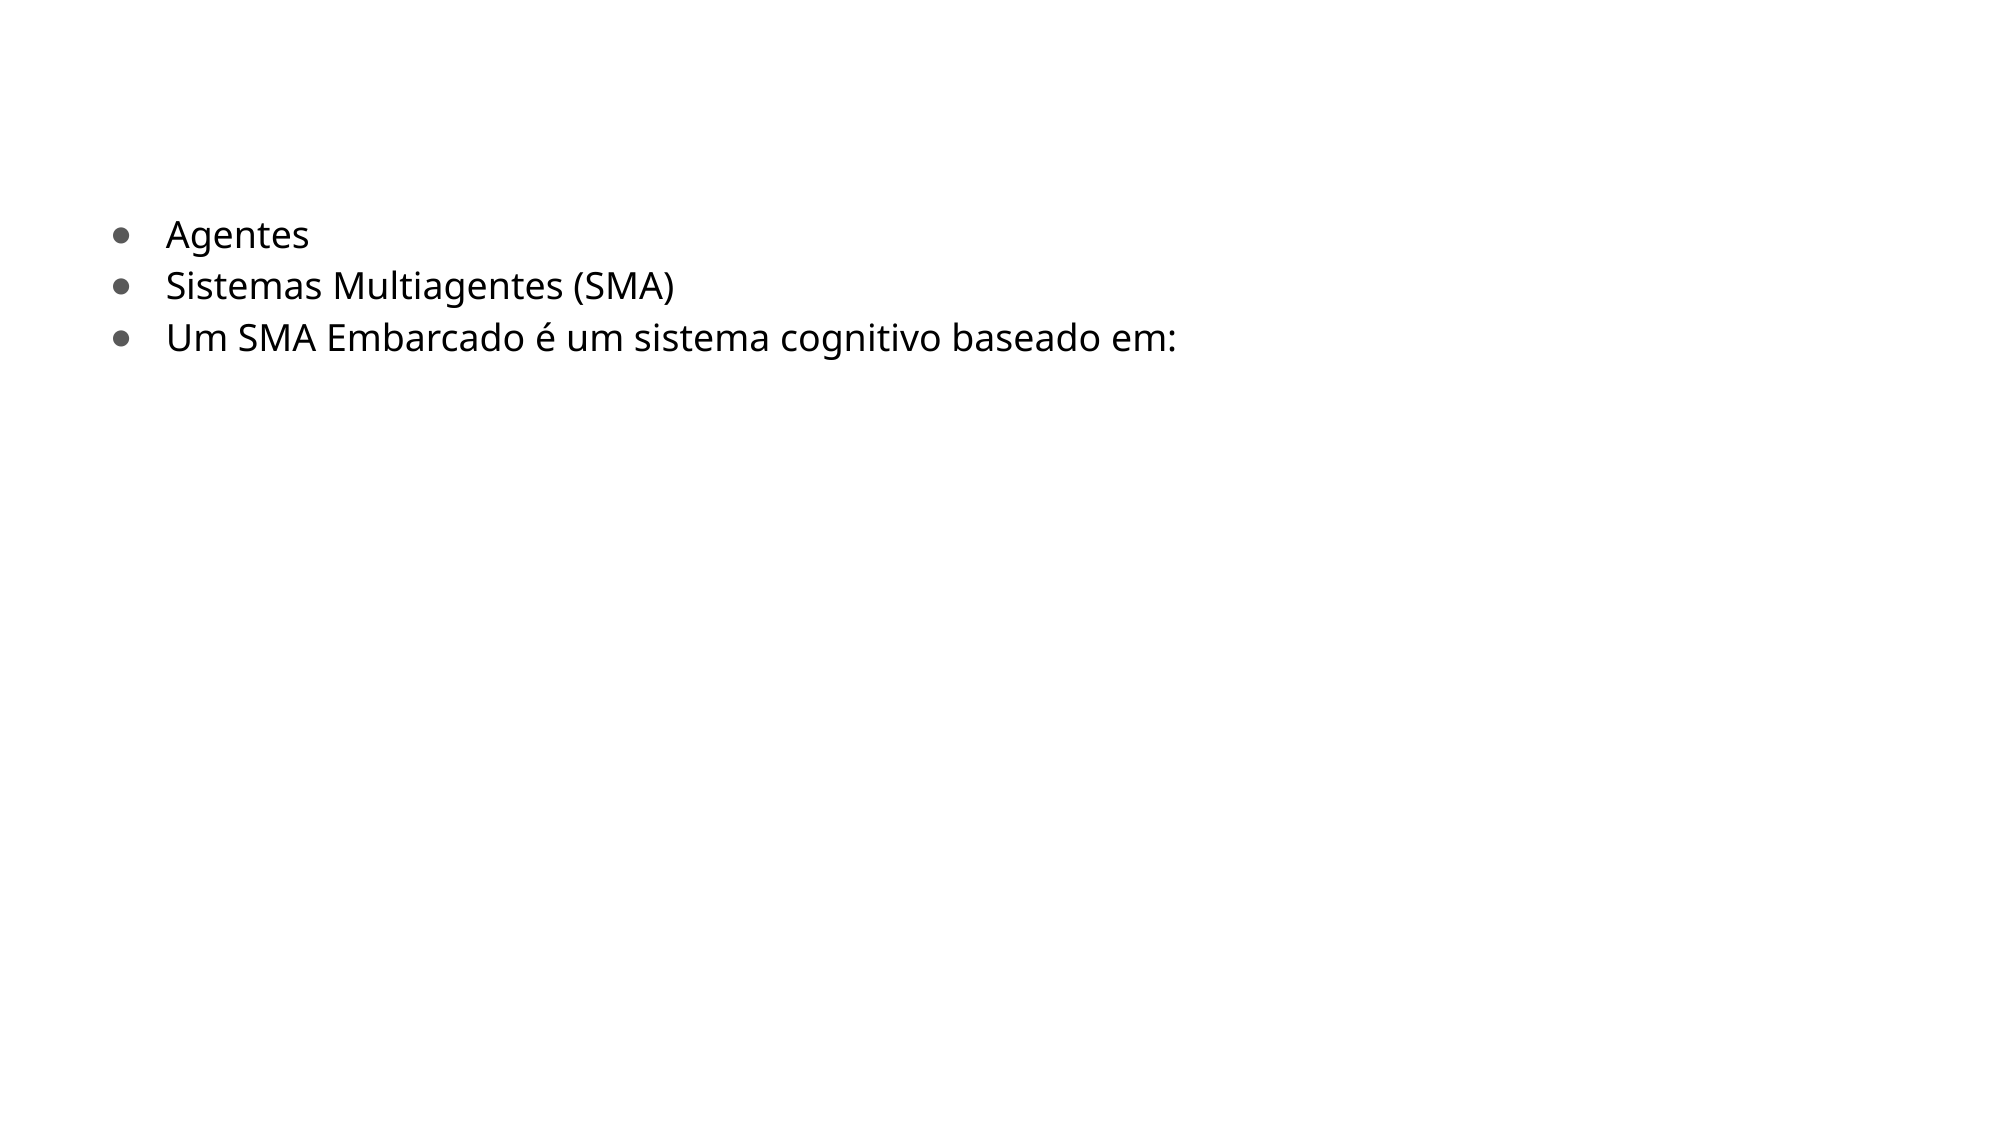

Introdução
Agentes
Sistemas Multiagentes (SMA)
Um SMA Embarcado é um sistema cognitivo baseado em: